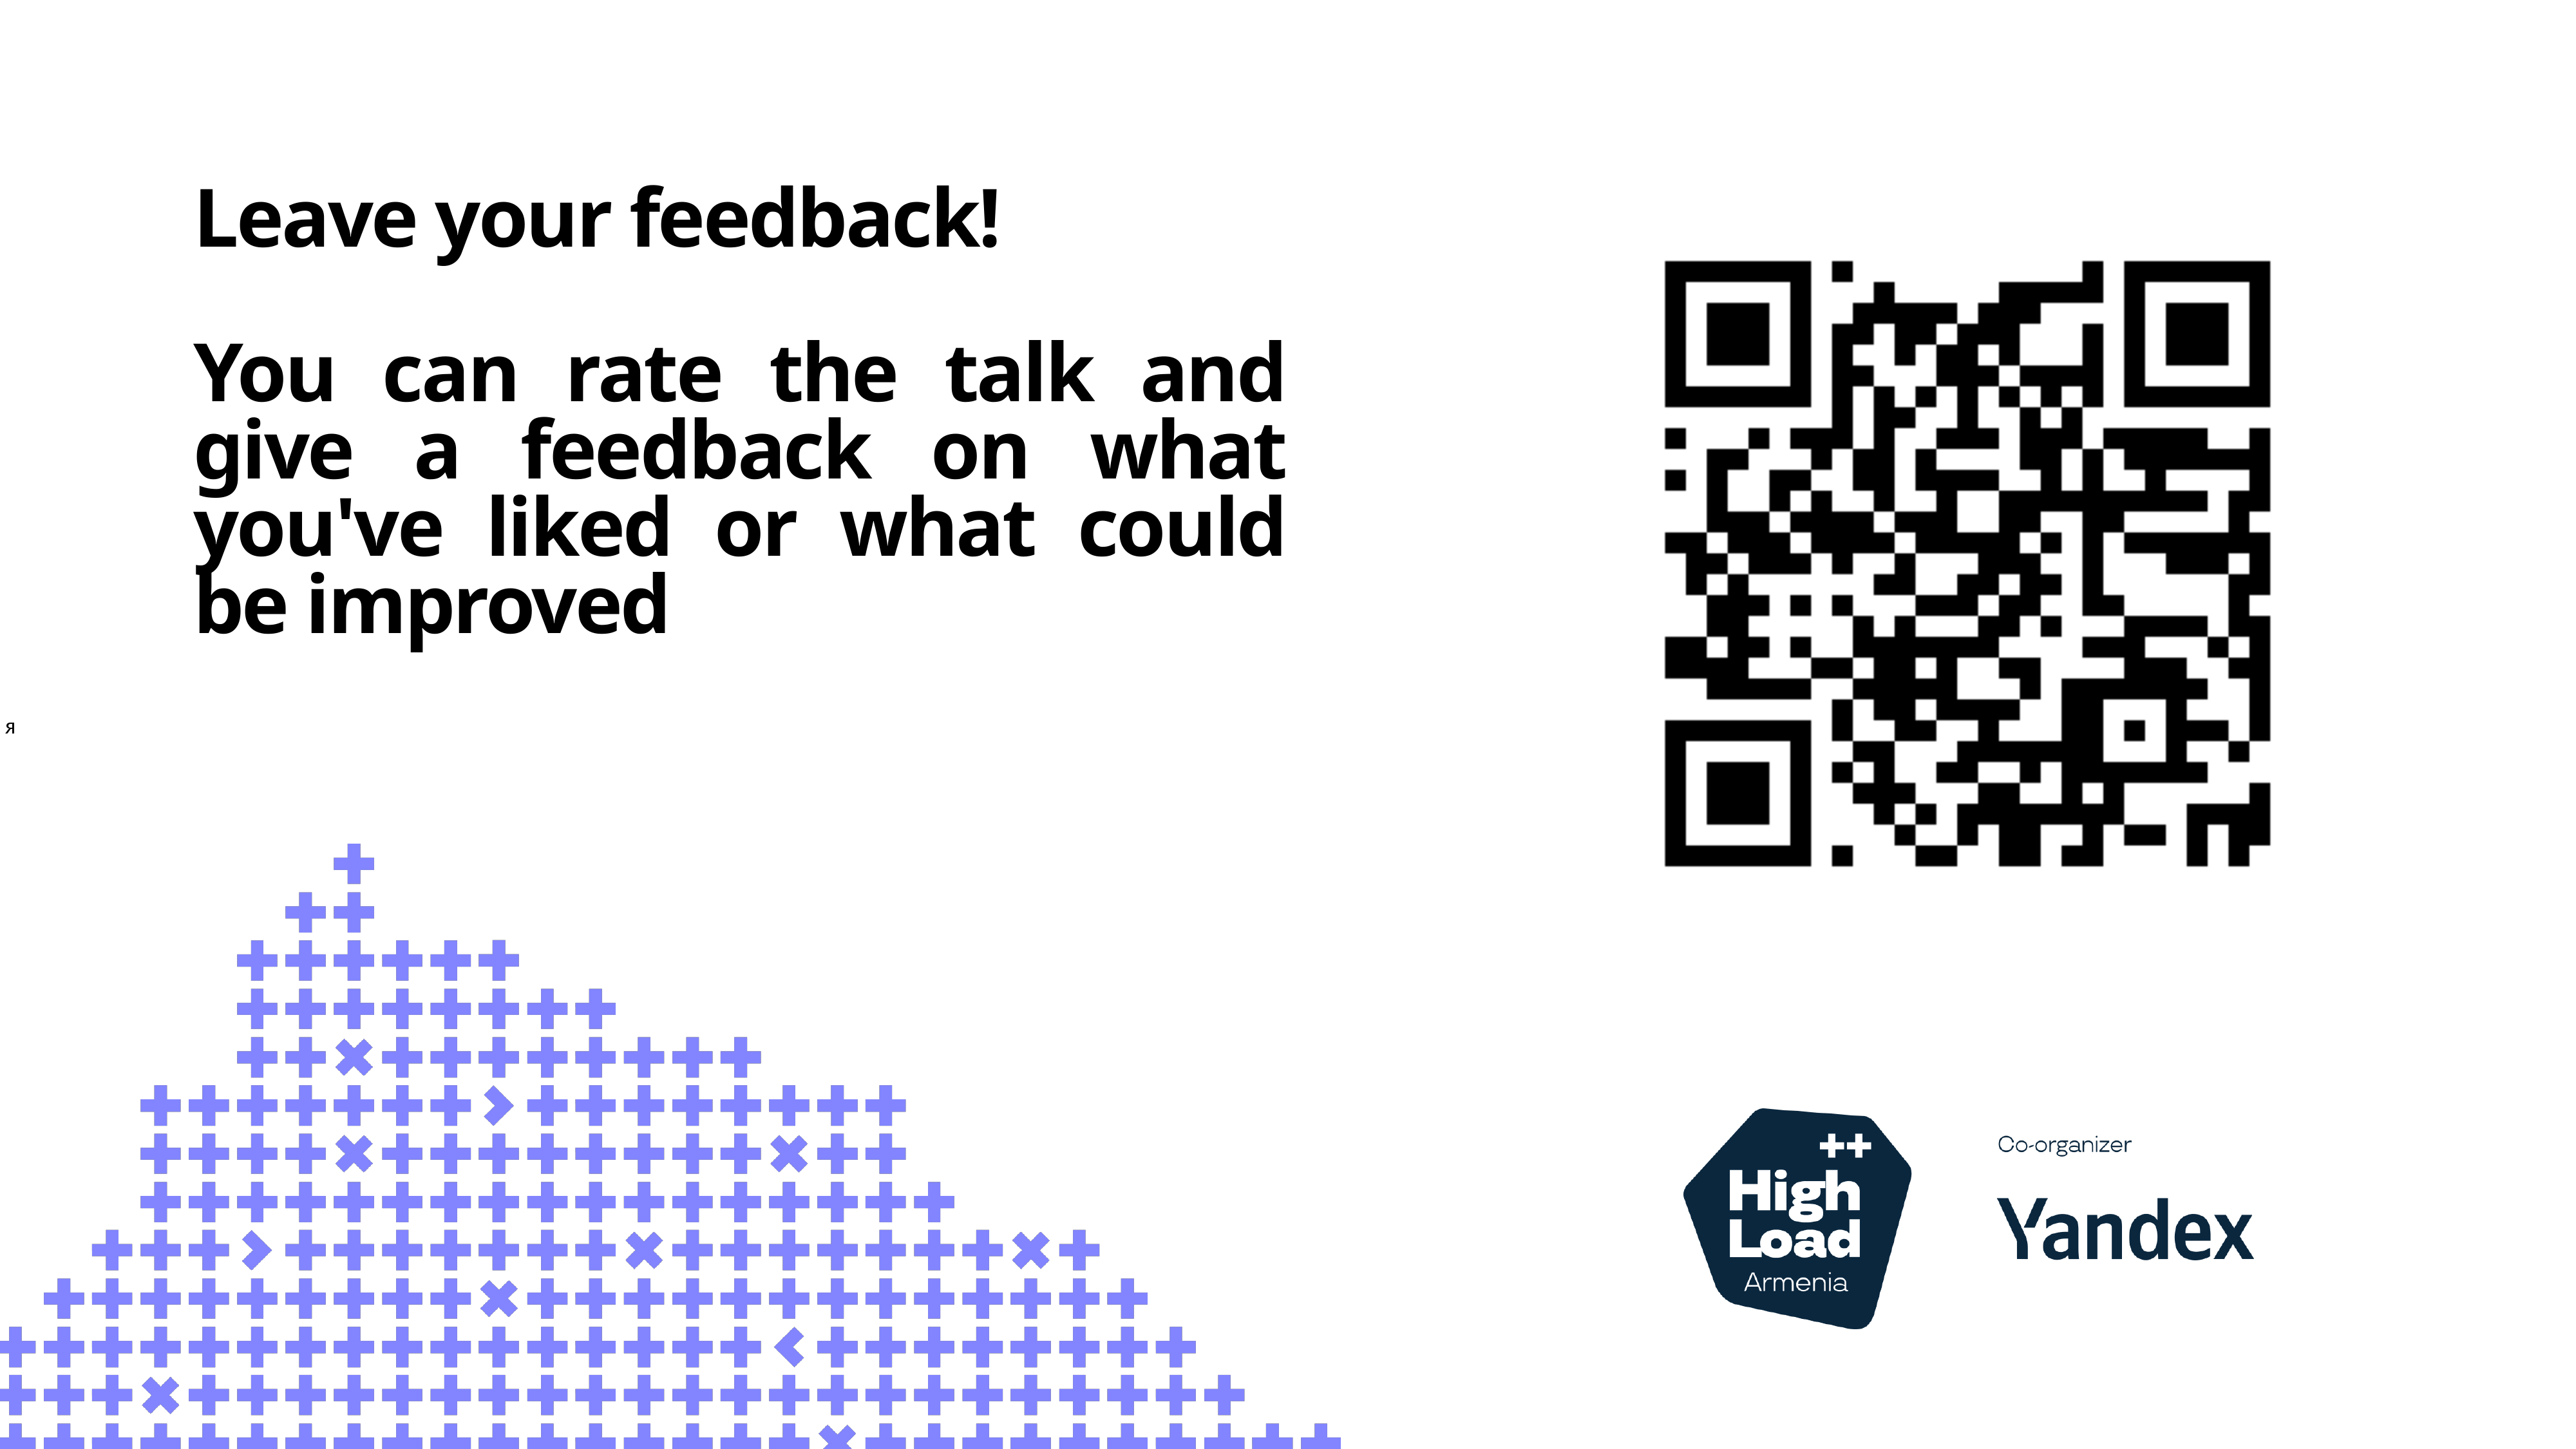

я
Leave your feedback!
You can rate the talk and give a feedback on what you've liked or what could be improved